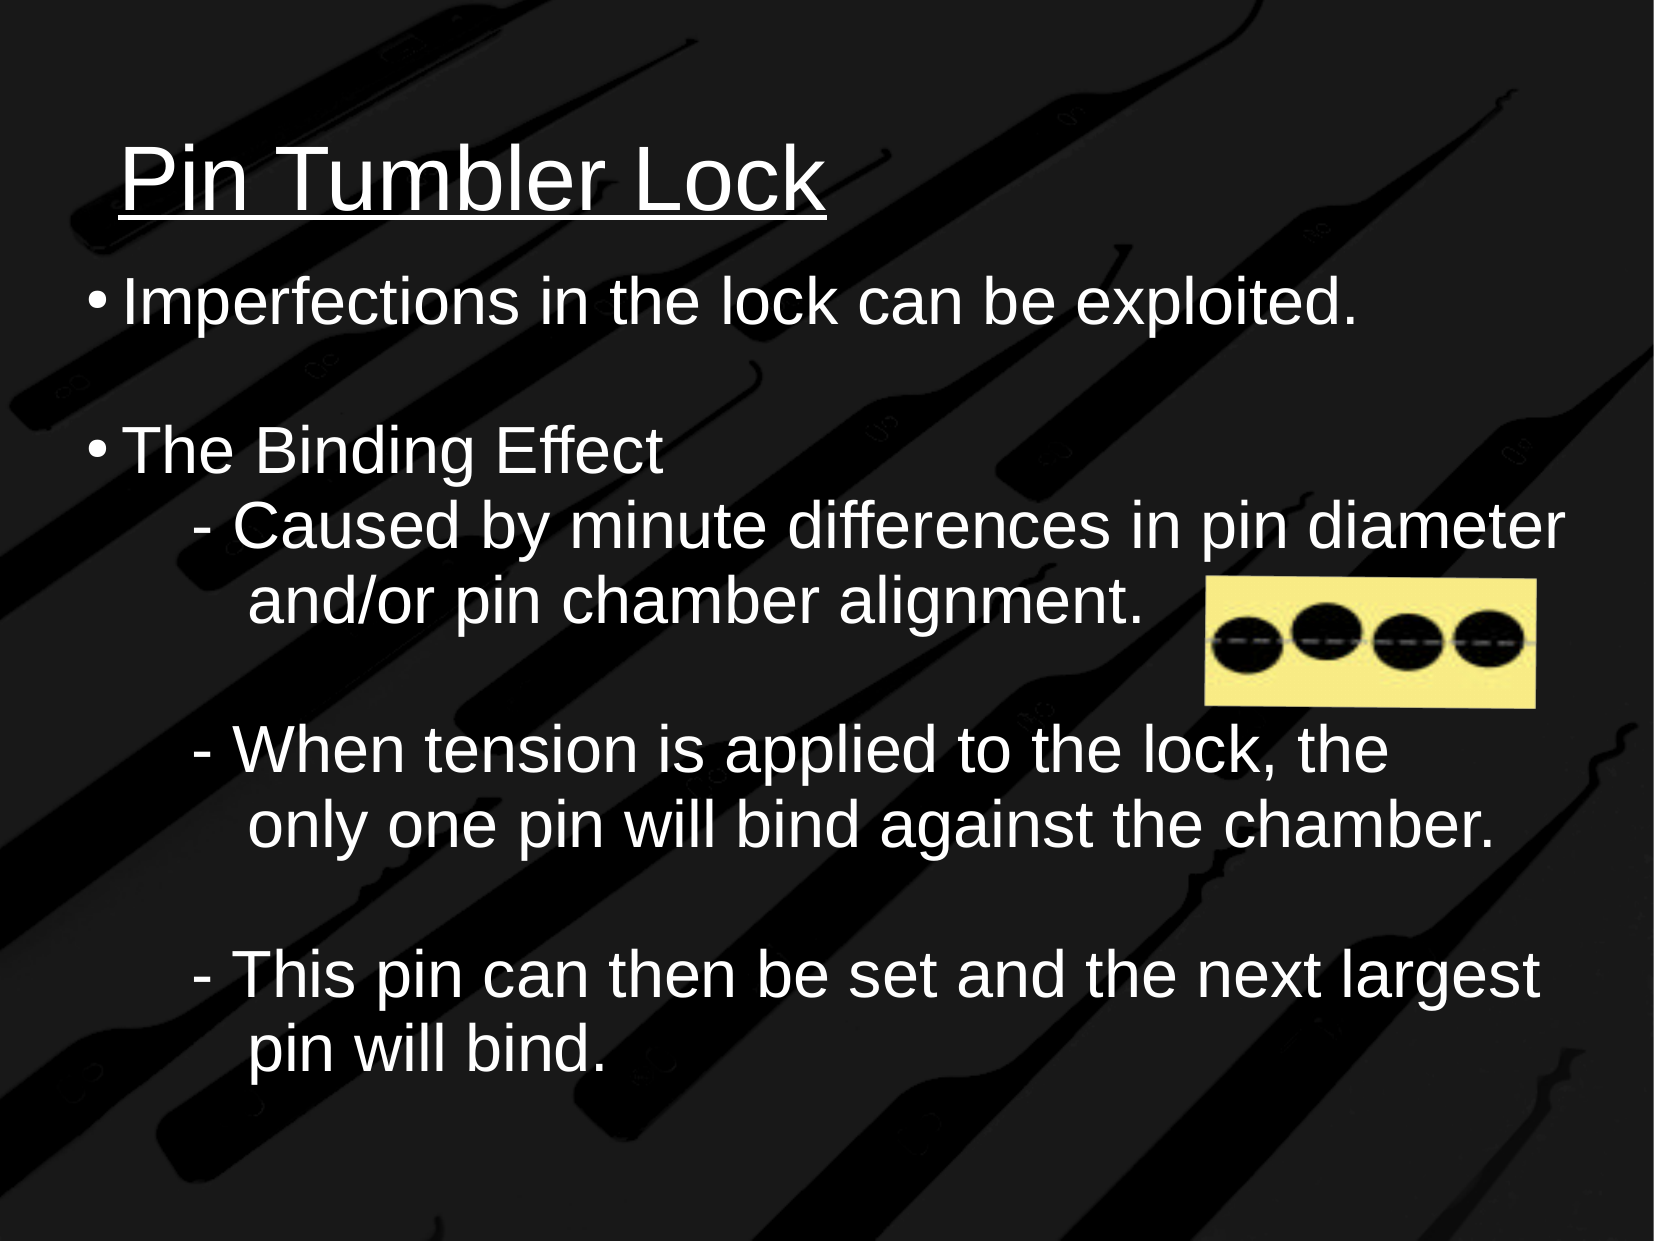

# Pin Tumbler Lock
Imperfections in the lock can be exploited.
The Binding Effect
- Caused by minute differences in pin diameter
 and/or pin chamber alignment.
- When tension is applied to the lock, the
 only one pin will bind against the chamber.
- This pin can then be set and the next largest
 pin will bind.